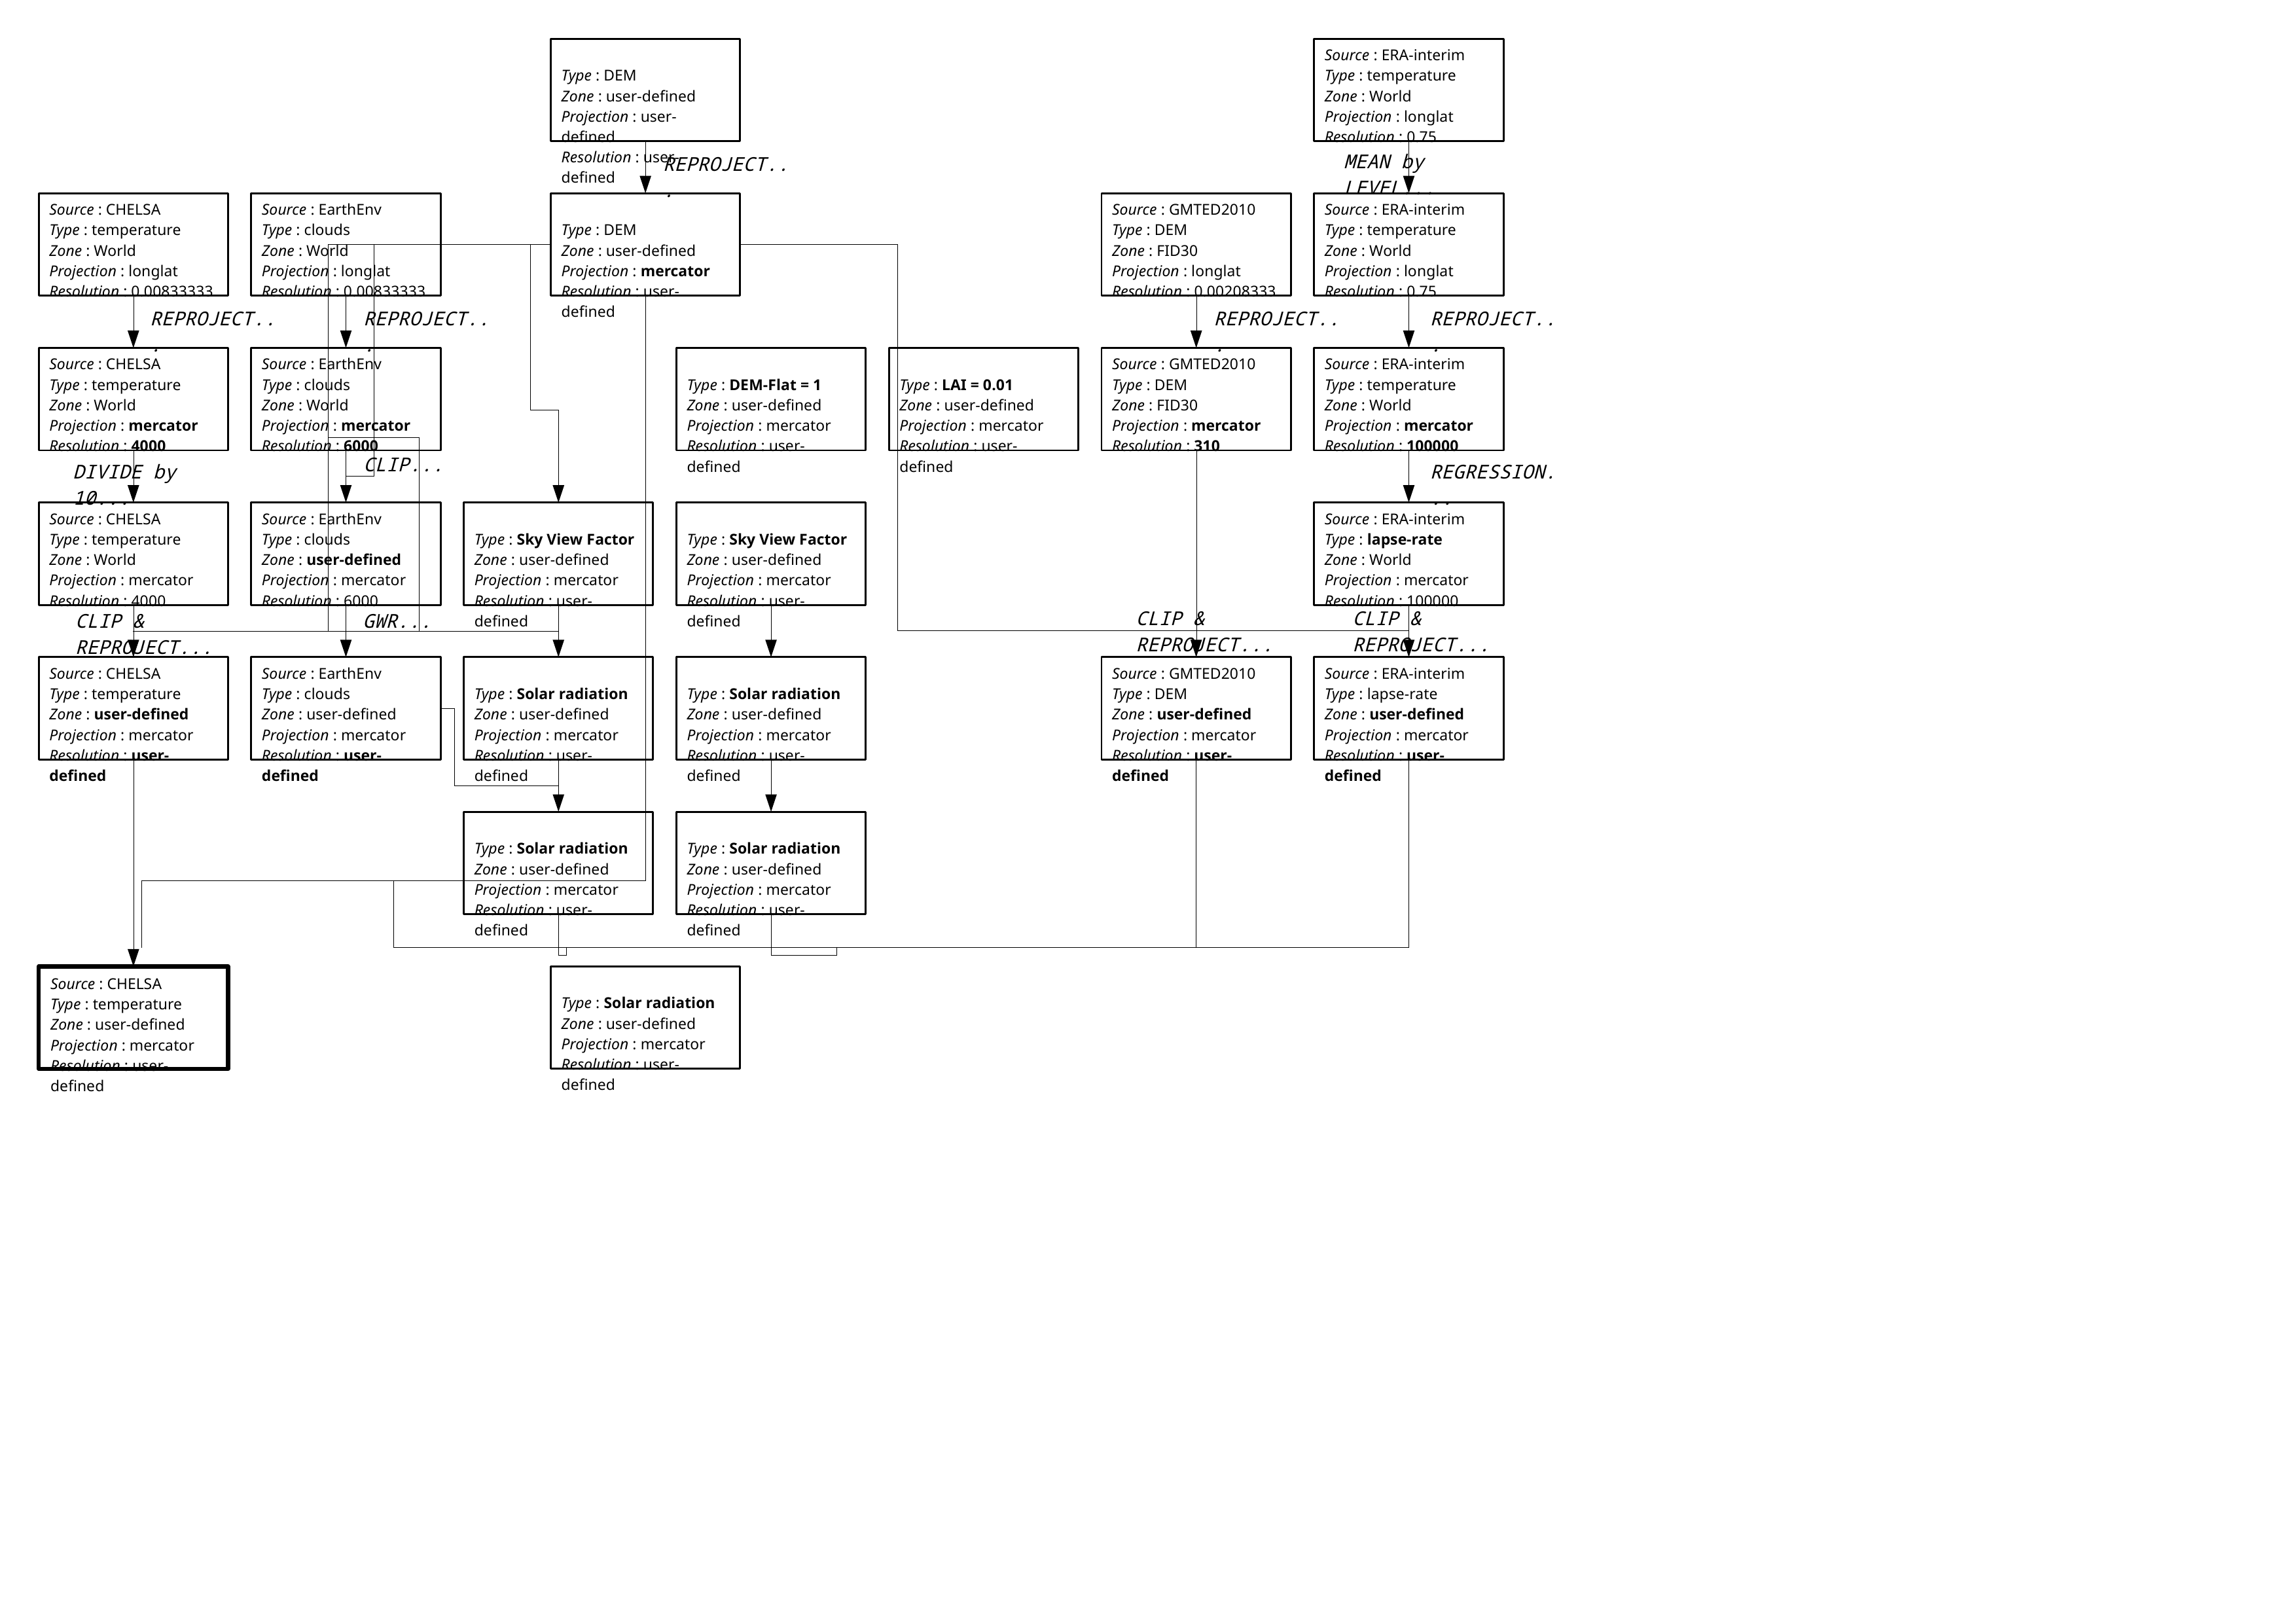

Type : DEM
Zone : user-defined
Projection : user-defined
Resolution : user-defined
Source : ERA-interim
Type : temperature
Zone : World
Projection : longlat
Resolution : 0.75
MEAN by LEVEL...
REPROJECT...
Source : CHELSA
Type : temperature
Zone : World
Projection : longlat
Resolution : 0.00833333
Source : EarthEnv
Type : clouds
Zone : World
Projection : longlat
Resolution : 0.00833333
Type : DEM
Zone : user-defined
Projection : mercator
Resolution : user-defined
Source : GMTED2010
Type : DEM
Zone : FID30
Projection : longlat
Resolution : 0.00208333
Source : ERA-interim
Type : temperature
Zone : World
Projection : longlat
Resolution : 0.75
REPROJECT...
REPROJECT...
REPROJECT...
REPROJECT...
Source : CHELSA
Type : temperature
Zone : World
Projection : mercator
Resolution : 4000
Source : EarthEnv
Type : clouds
Zone : World
Projection : mercator
Resolution : 6000
Type : DEM-Flat = 1
Zone : user-defined
Projection : mercator
Resolution : user-defined
Type : LAI = 0.01
Zone : user-defined
Projection : mercator
Resolution : user-defined
Source : GMTED2010
Type : DEM
Zone : FID30
Projection : mercator
Resolution : 310
Source : ERA-interim
Type : temperature
Zone : World
Projection : mercator
Resolution : 100000
CLIP...
DIVIDE by 10...
REGRESSION...
Source : CHELSA
Type : temperature
Zone : World
Projection : mercator
Resolution : 4000
Source : EarthEnv
Type : clouds
Zone : user-defined
Projection : mercator
Resolution : 6000
Type : Sky View Factor
Zone : user-defined
Projection : mercator
Resolution : user-defined
Type : Sky View Factor
Zone : user-defined
Projection : mercator
Resolution : user-defined
Source : ERA-interim
Type : lapse-rate
Zone : World
Projection : mercator
Resolution : 100000
CLIP & REPROJECT...
CLIP & REPROJECT...
GWR...
CLIP & REPROJECT...
Source : CHELSA
Type : temperature
Zone : user-defined
Projection : mercator
Resolution : user-defined
Source : EarthEnv
Type : clouds
Zone : user-defined
Projection : mercator
Resolution : user-defined
Type : Solar radiation
Zone : user-defined
Projection : mercator
Resolution : user-defined
Type : Solar radiation
Zone : user-defined
Projection : mercator
Resolution : user-defined
Source : GMTED2010
Type : DEM
Zone : user-defined
Projection : mercator
Resolution : user-defined
Source : ERA-interim
Type : lapse-rate
Zone : user-defined
Projection : mercator
Resolution : user-defined
Type : Solar radiation
Zone : user-defined
Projection : mercator
Resolution : user-defined
Type : Solar radiation
Zone : user-defined
Projection : mercator
Resolution : user-defined
Type : Solar radiation
Zone : user-defined
Projection : mercator
Resolution : user-defined
Source : CHELSA
Type : temperature
Zone : user-defined
Projection : mercator
Resolution : user-defined